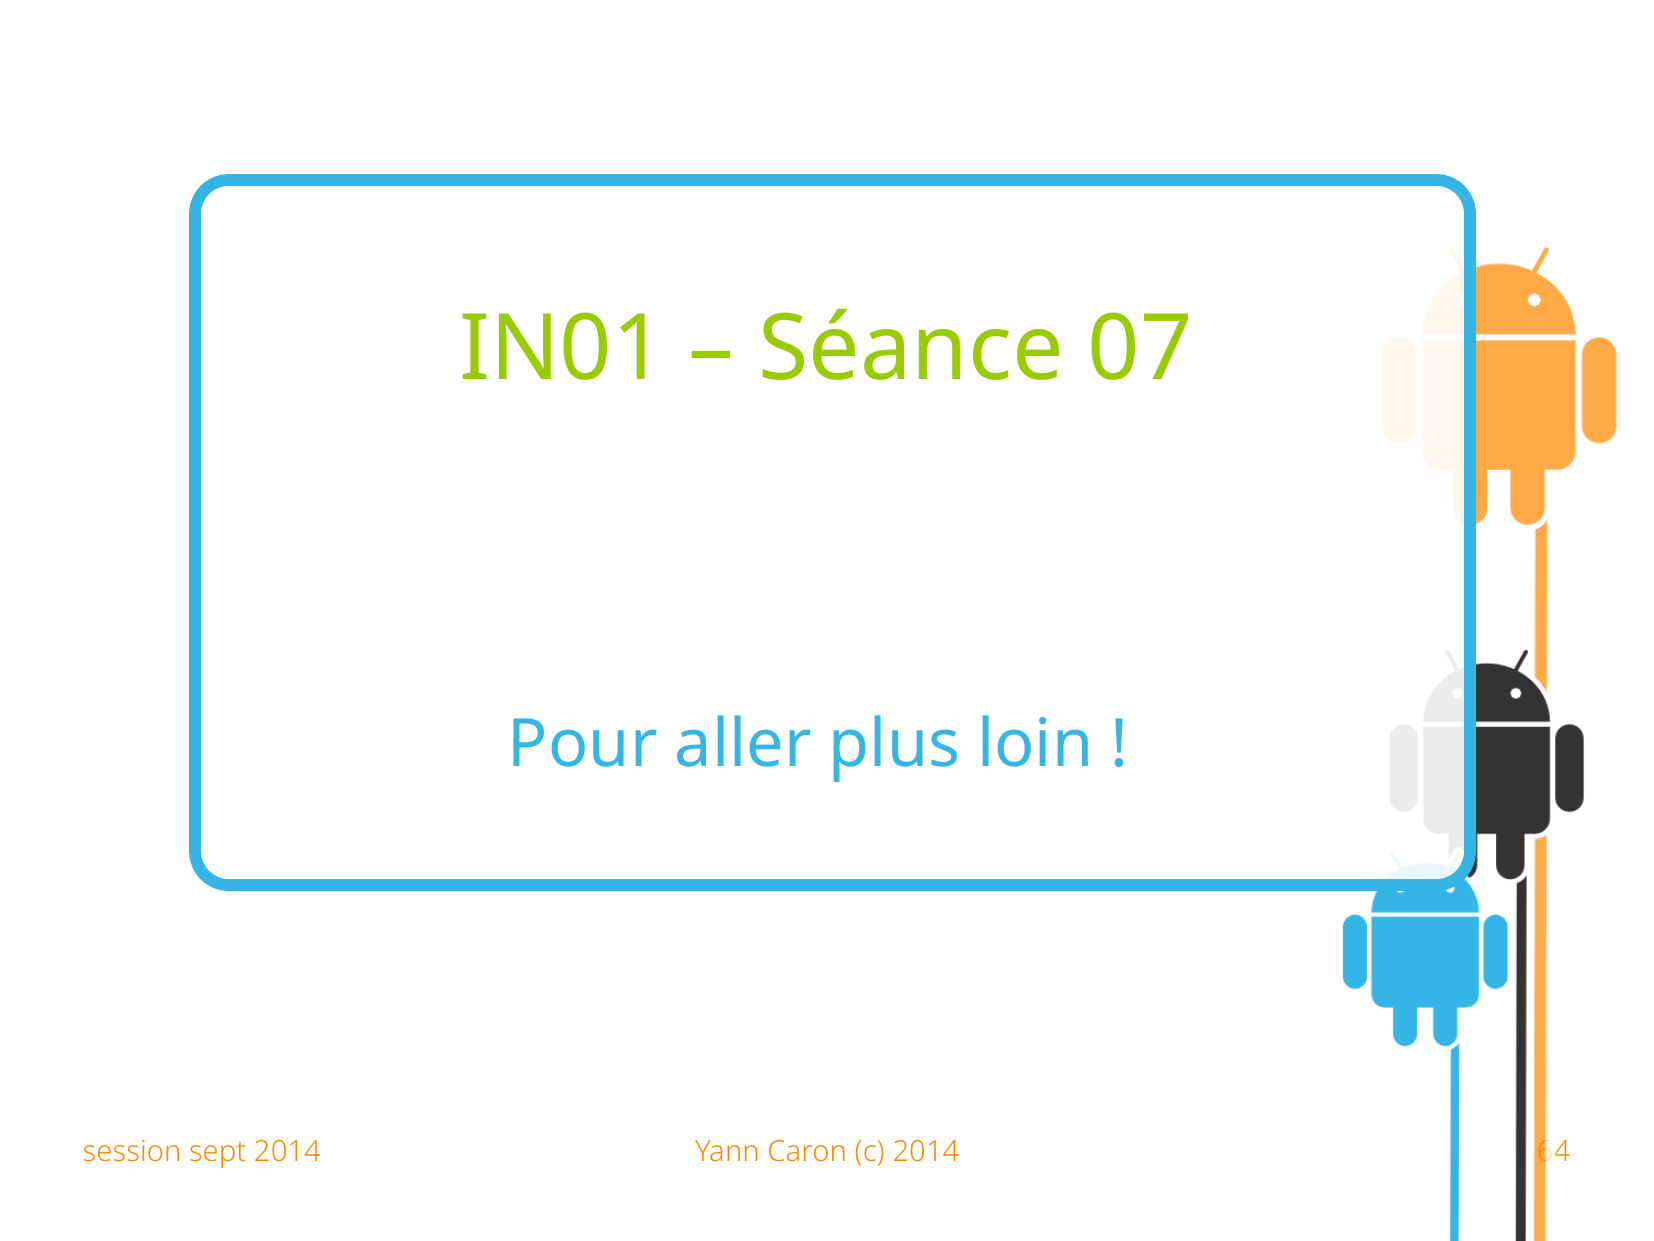

# IN01 – Séance 07
Pour aller plus loin !
session sept 2014
Yann Caron (c) 2014
64